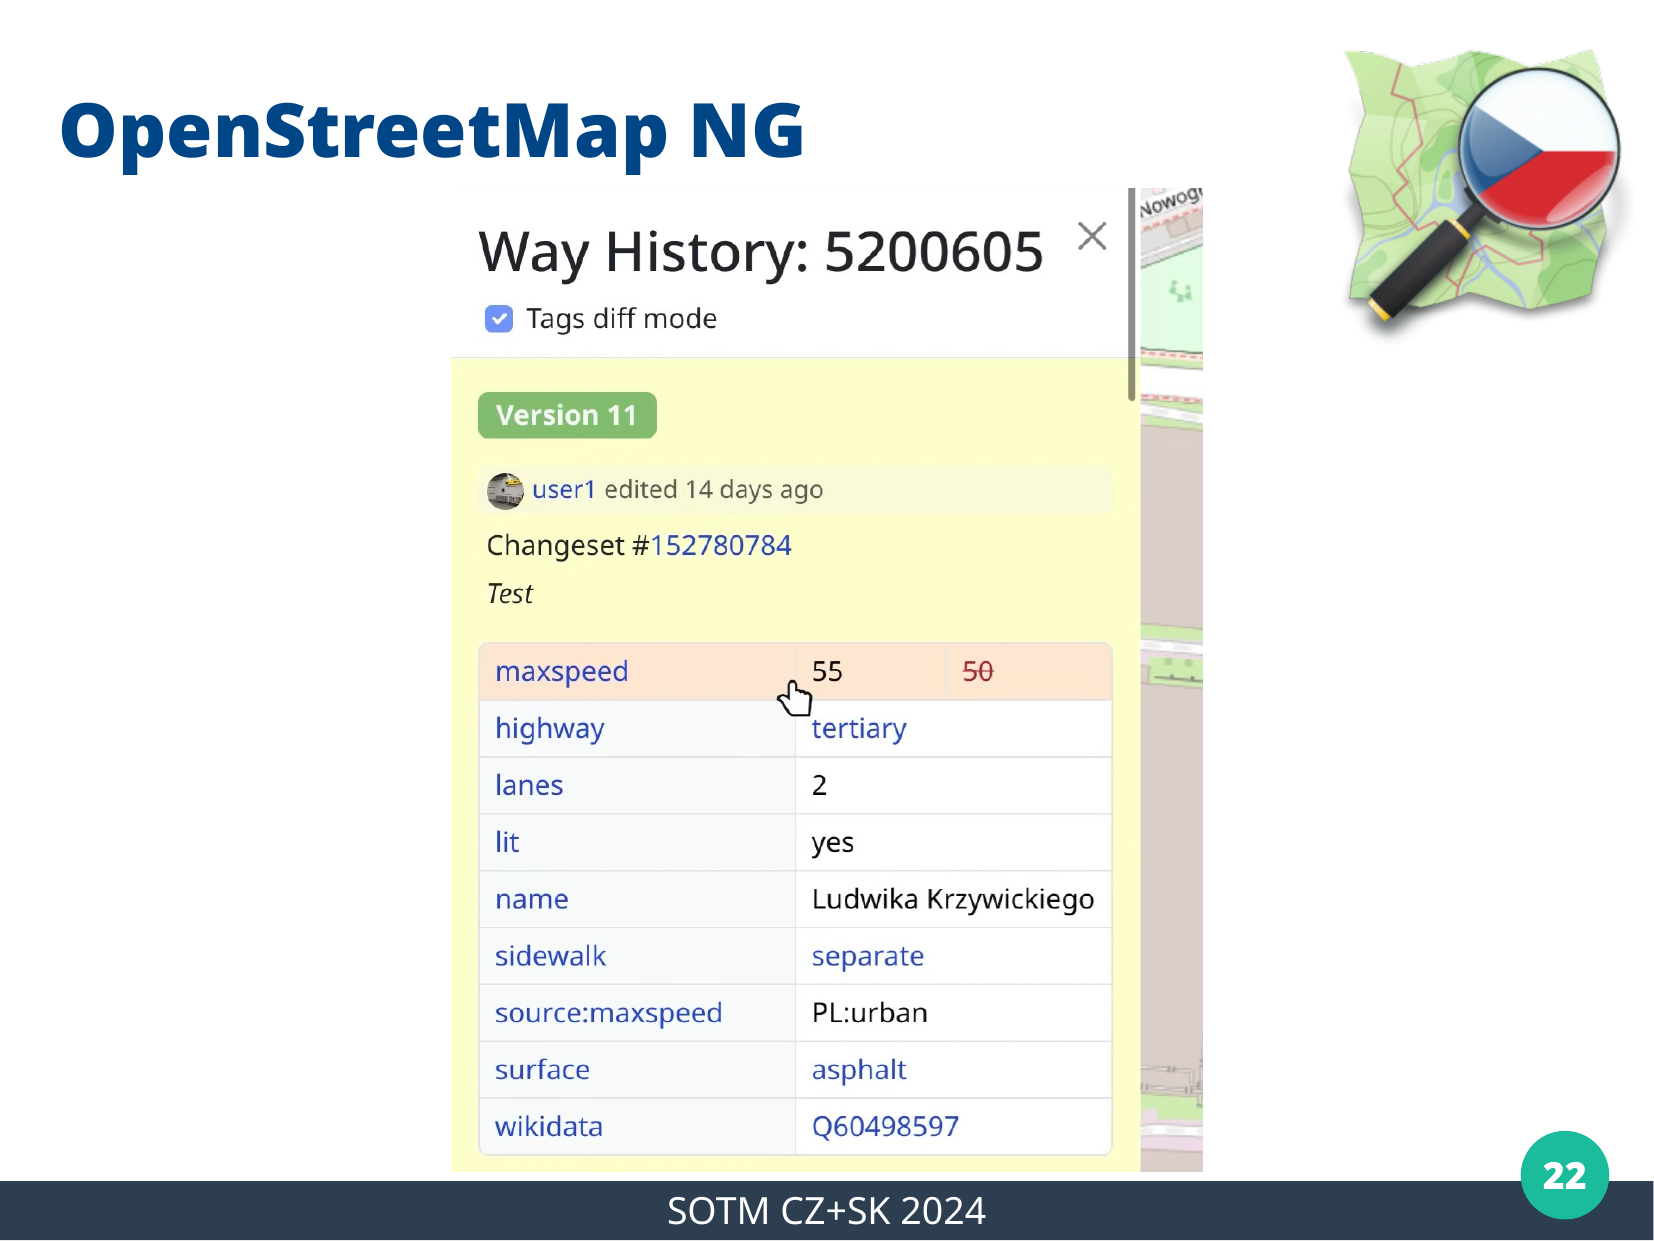

# OpenStreetMap NG
22
SOTM CZ+SK 2024